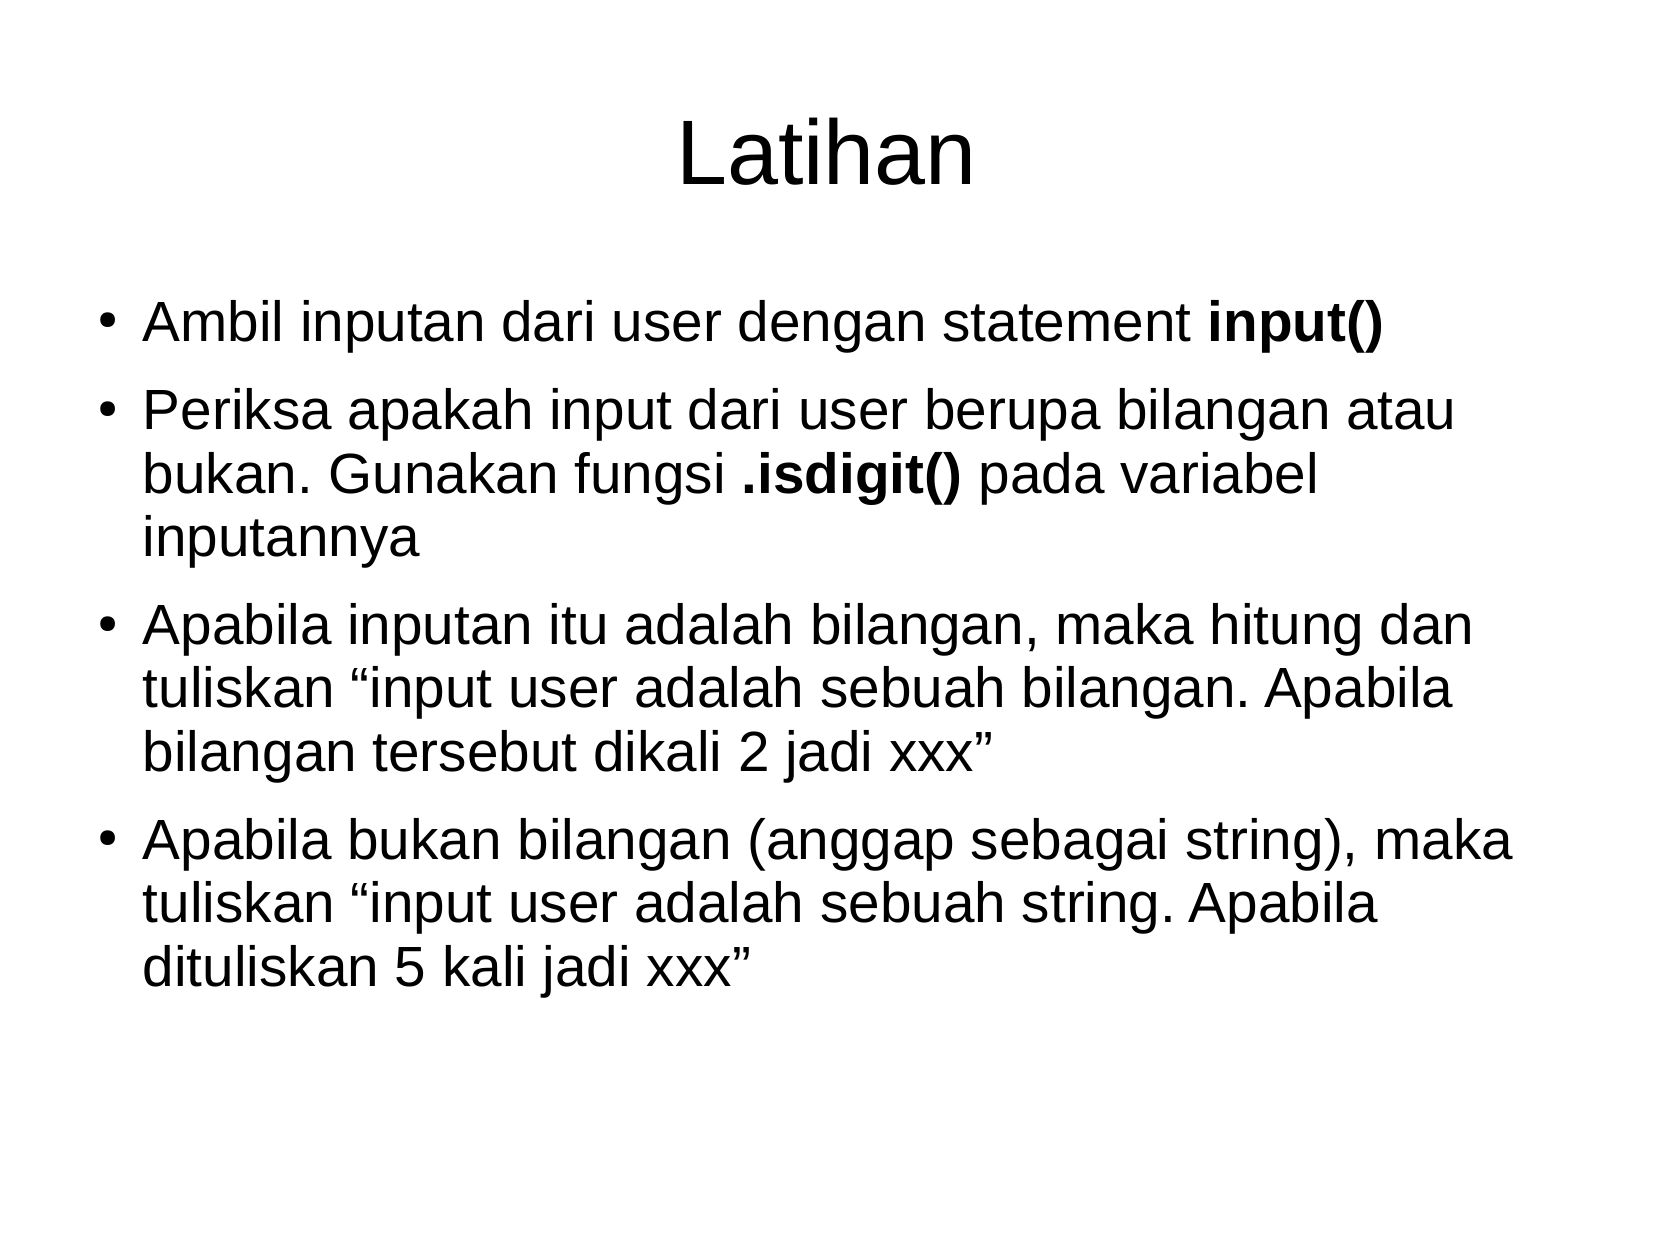

# Latihan
Ambil inputan dari user dengan statement input()
Periksa apakah input dari user berupa bilangan atau bukan. Gunakan fungsi .isdigit() pada variabel inputannya
Apabila inputan itu adalah bilangan, maka hitung dan tuliskan “input user adalah sebuah bilangan. Apabila bilangan tersebut dikali 2 jadi xxx”
Apabila bukan bilangan (anggap sebagai string), maka tuliskan “input user adalah sebuah string. Apabila dituliskan 5 kali jadi xxx”